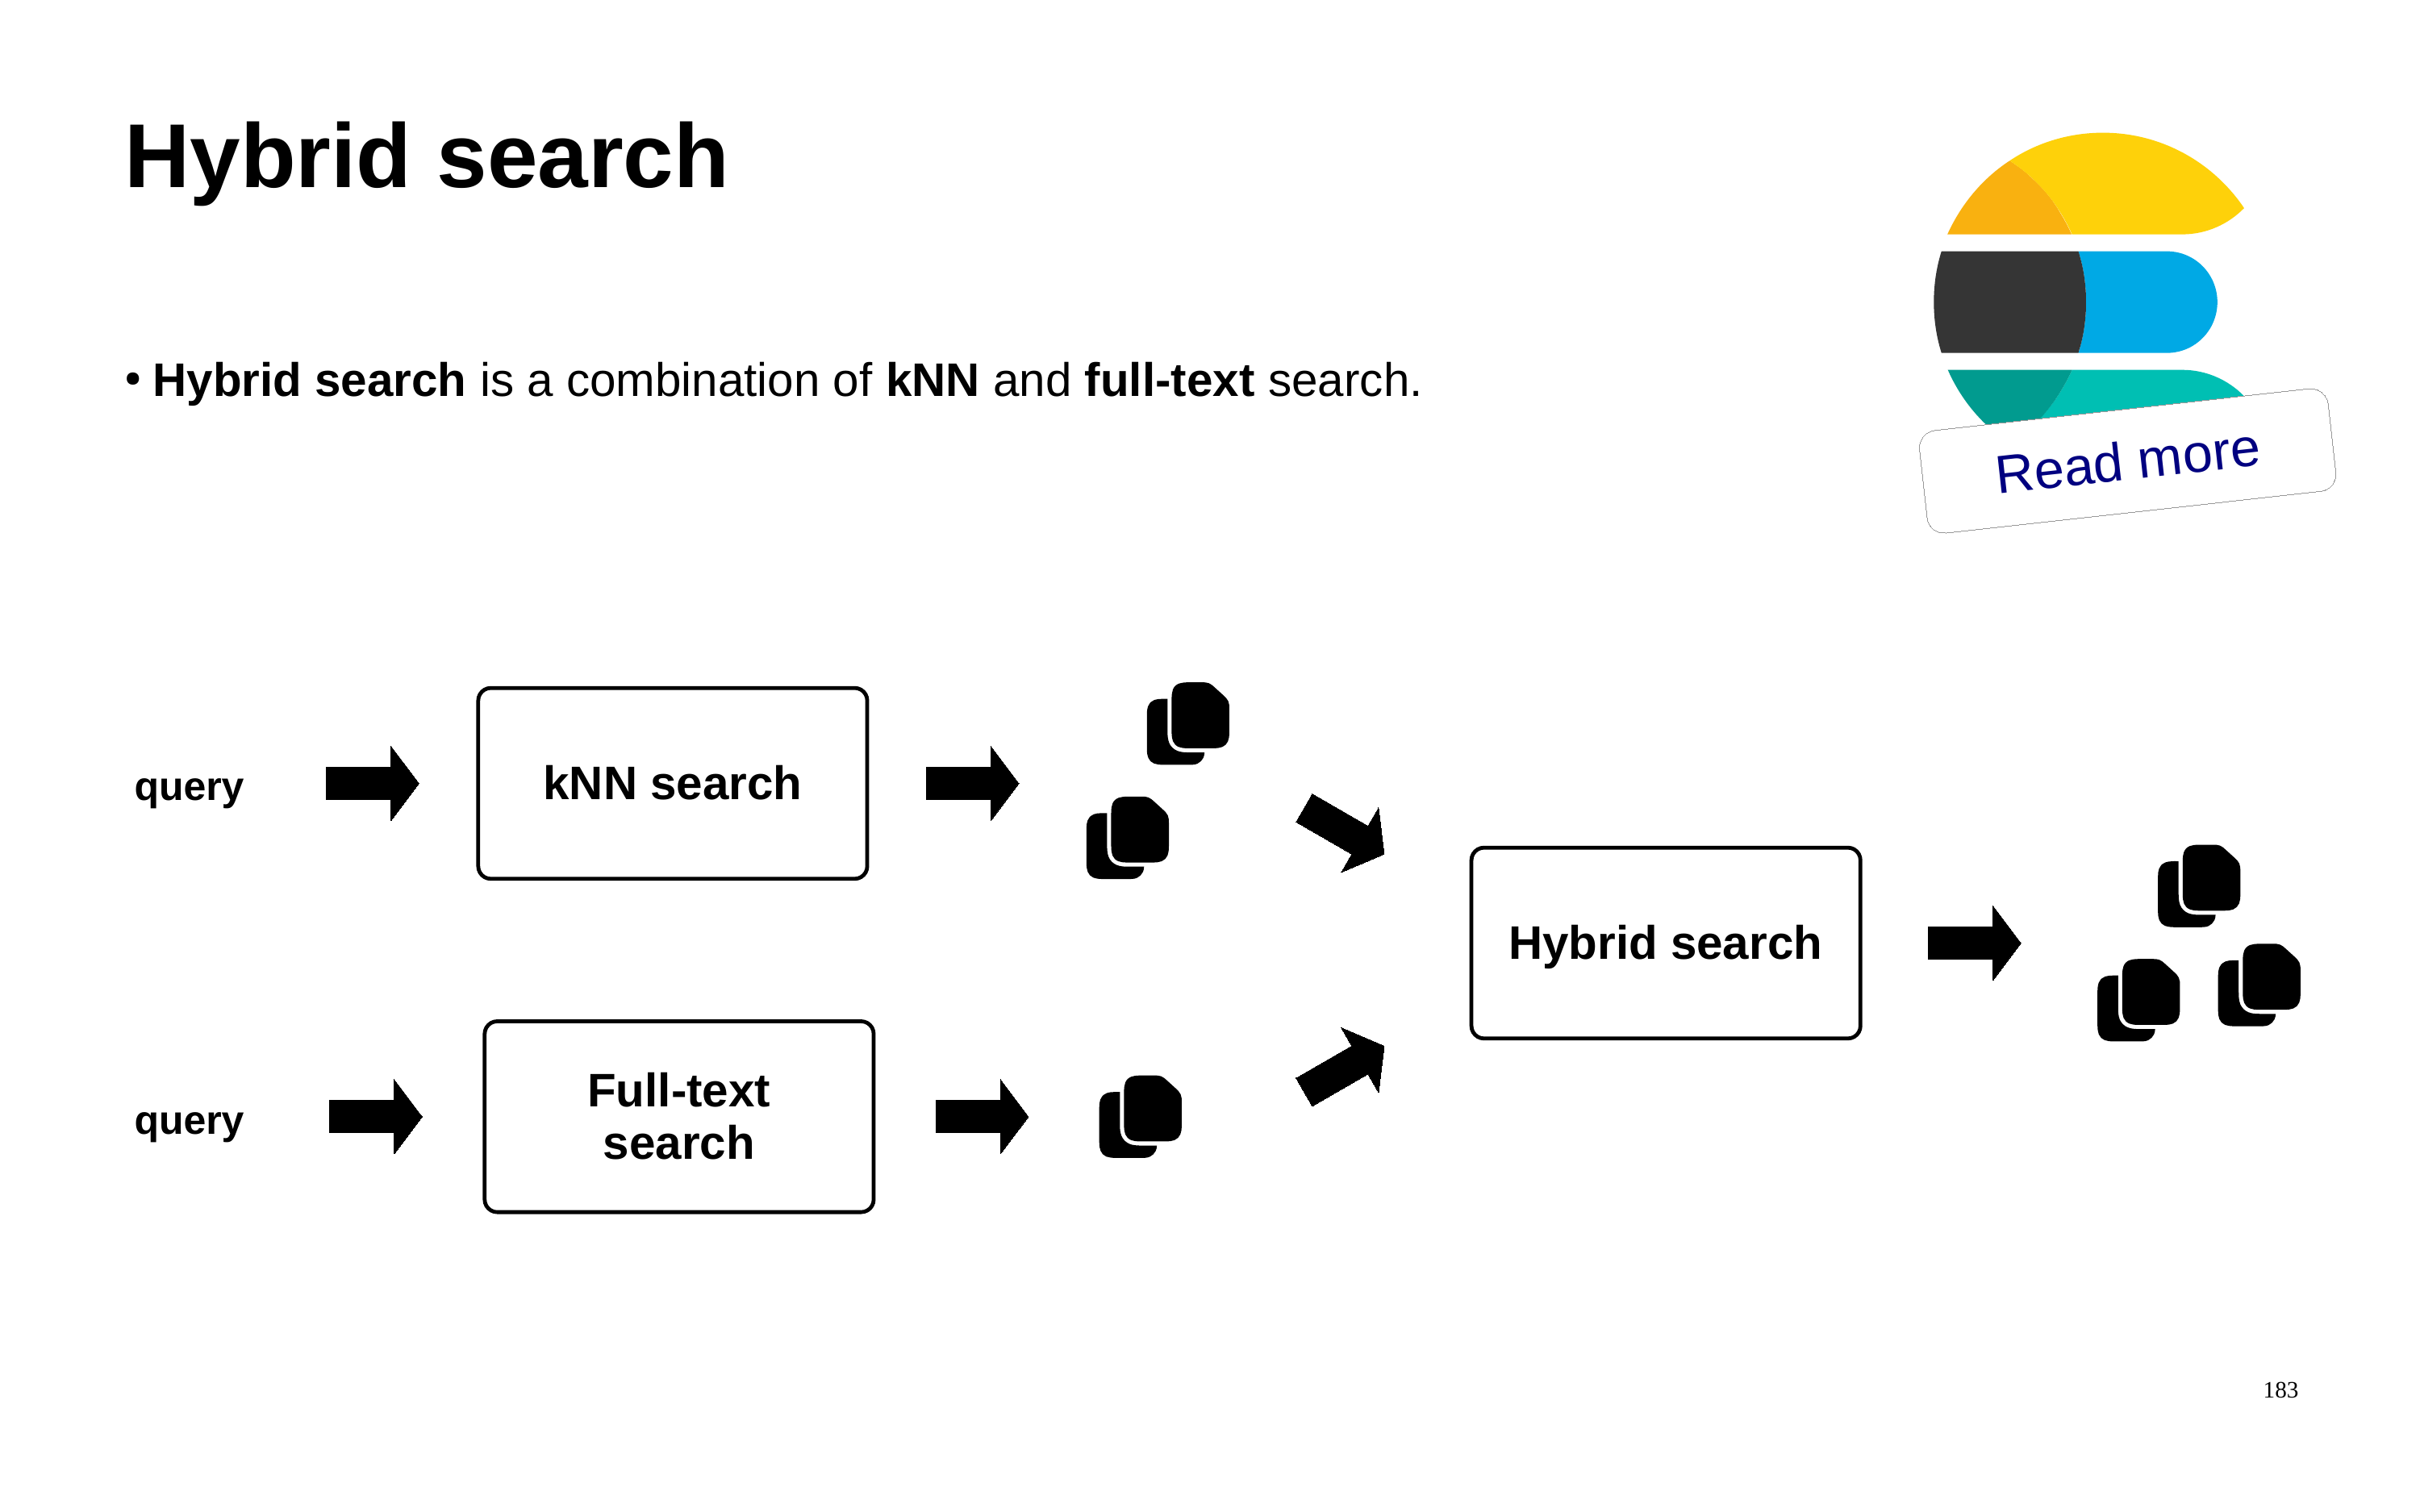

Hybrid search
Hybrid search is a combination of kNN and full-text search.
Read more
kNN search
query
Hybrid search
Full-text
search
query
183